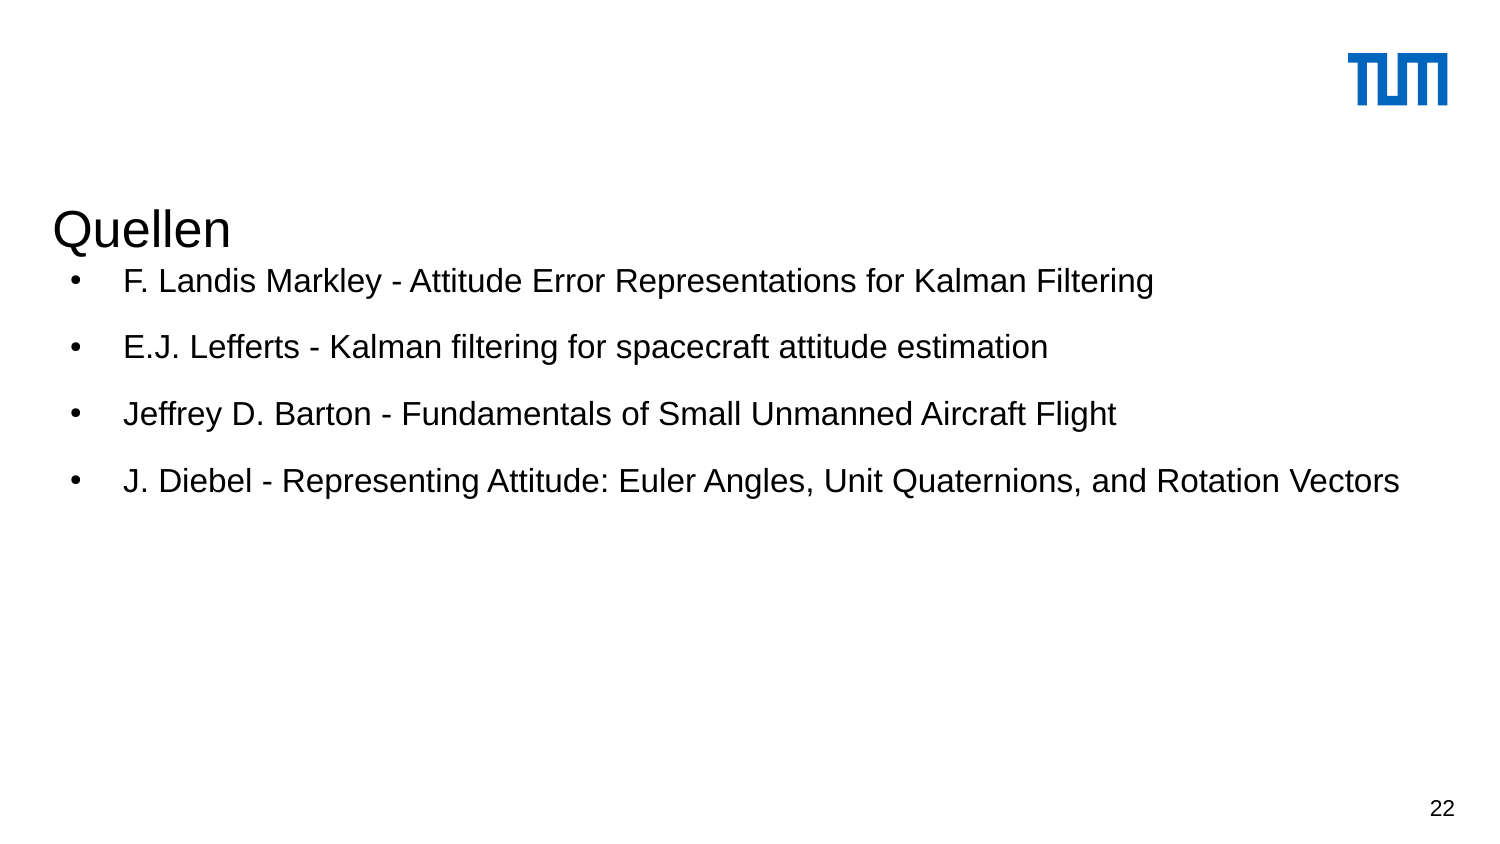

# Quellen
F. Landis Markley - Attitude Error Representations for Kalman Filtering
E.J. Lefferts - Kalman filtering for spacecraft attitude estimation
Jeffrey D. Barton - Fundamentals of Small Unmanned Aircraft Flight
J. Diebel - Representing Attitude: Euler Angles, Unit Quaternions, and Rotation Vectors